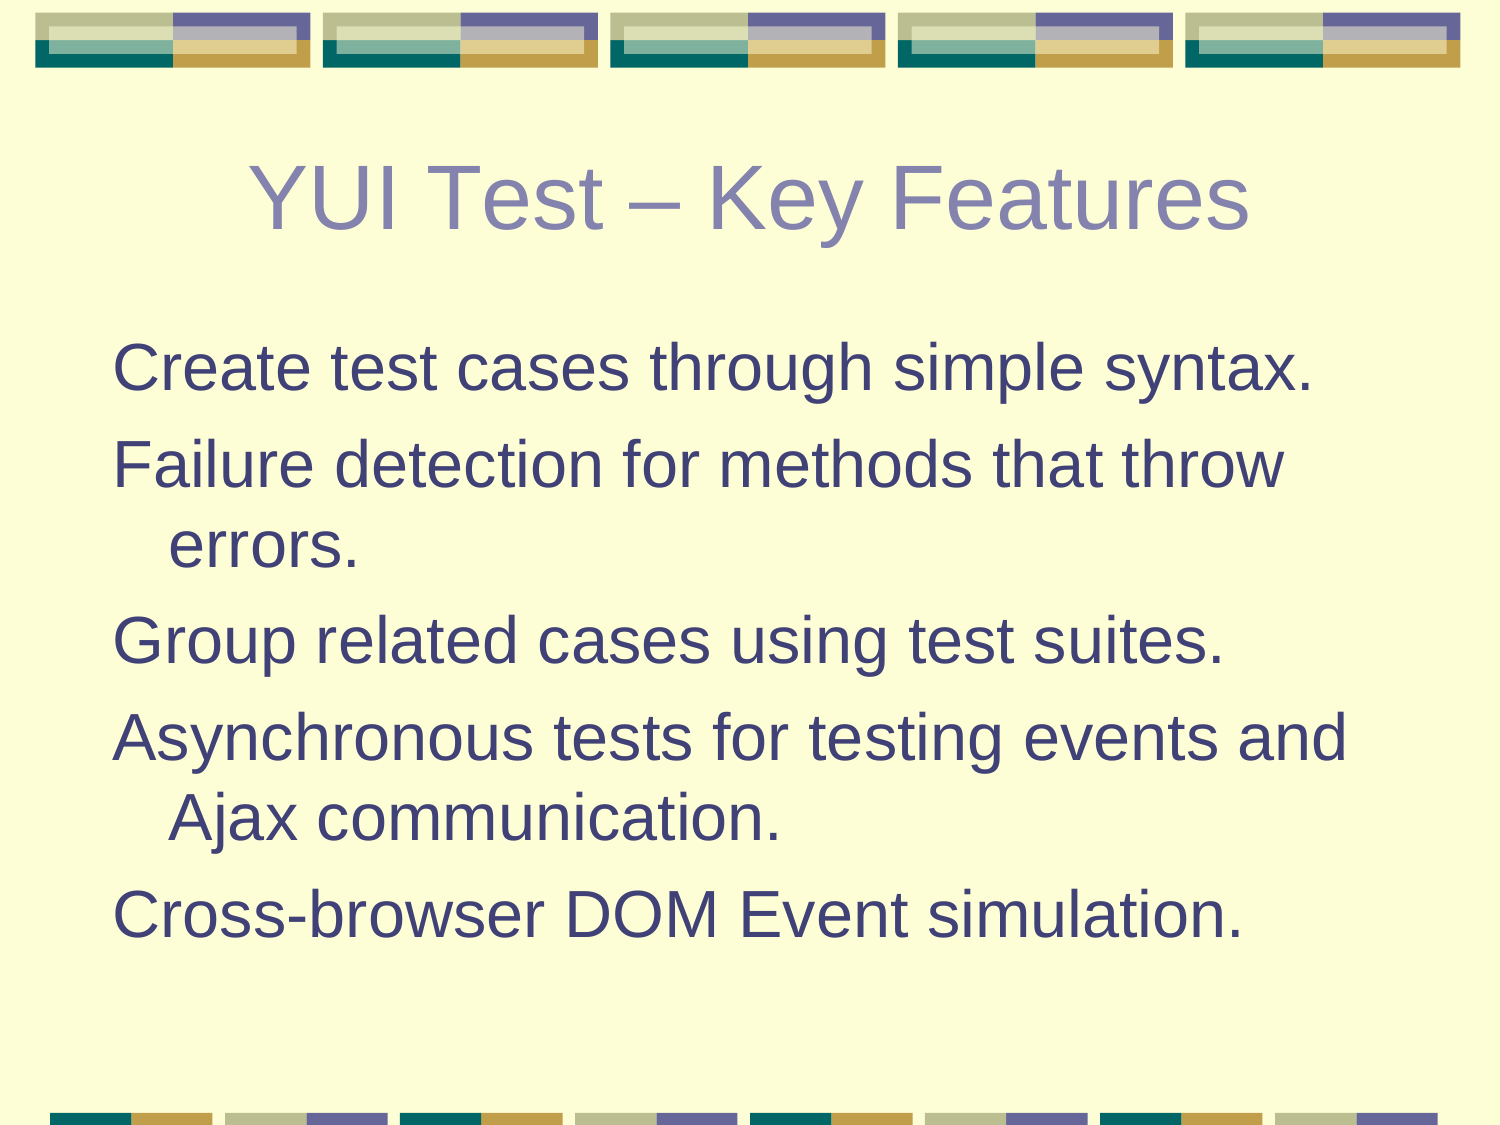

# YUI Test – Key Features
Create test cases through simple syntax.
Failure detection for methods that throw errors.
Group related cases using test suites.
Asynchronous tests for testing events and Ajax communication.
Cross-browser DOM Event simulation.